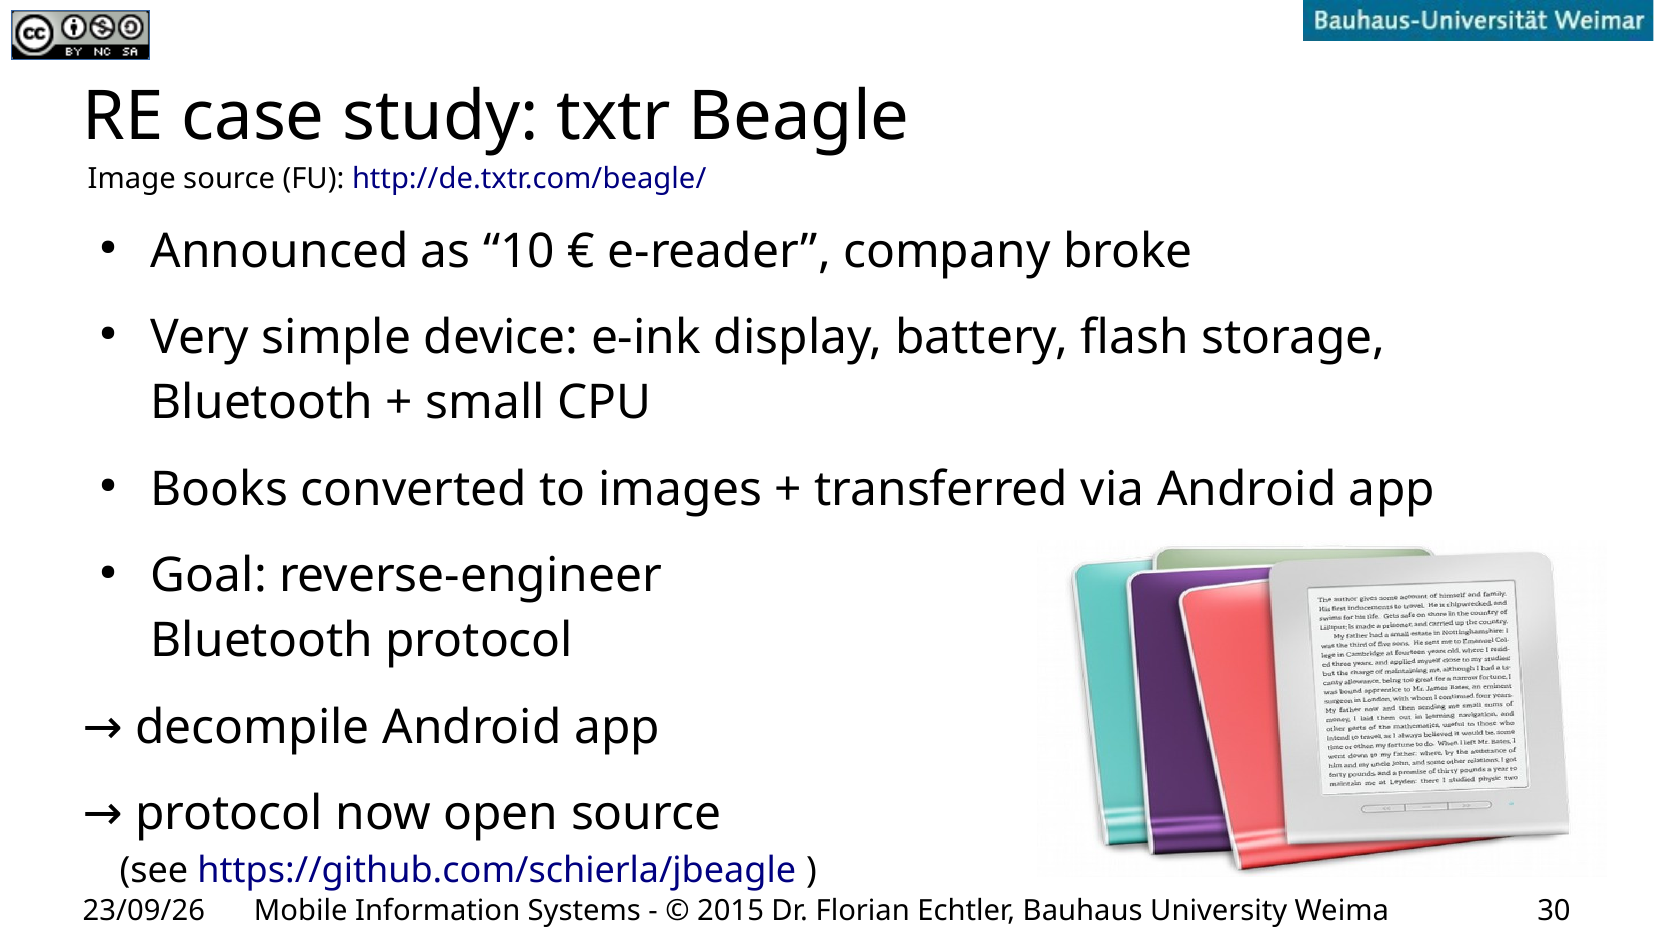

# RE case study: txtr Beagle
Image source (FU): http://de.txtr.com/beagle/
Announced as “10 € e-reader”, company broke
Very simple device: e-ink display, battery, flash storage, Bluetooth + small CPU
Books converted to images + transferred via Android app
Goal: reverse-engineer Bluetooth protocol
→ decompile Android app
→ protocol now open source (see https://github.com/schierla/jbeagle )
Mobile Information Systems - © 2015 Dr. Florian Echtler, Bauhaus University Weimar
30